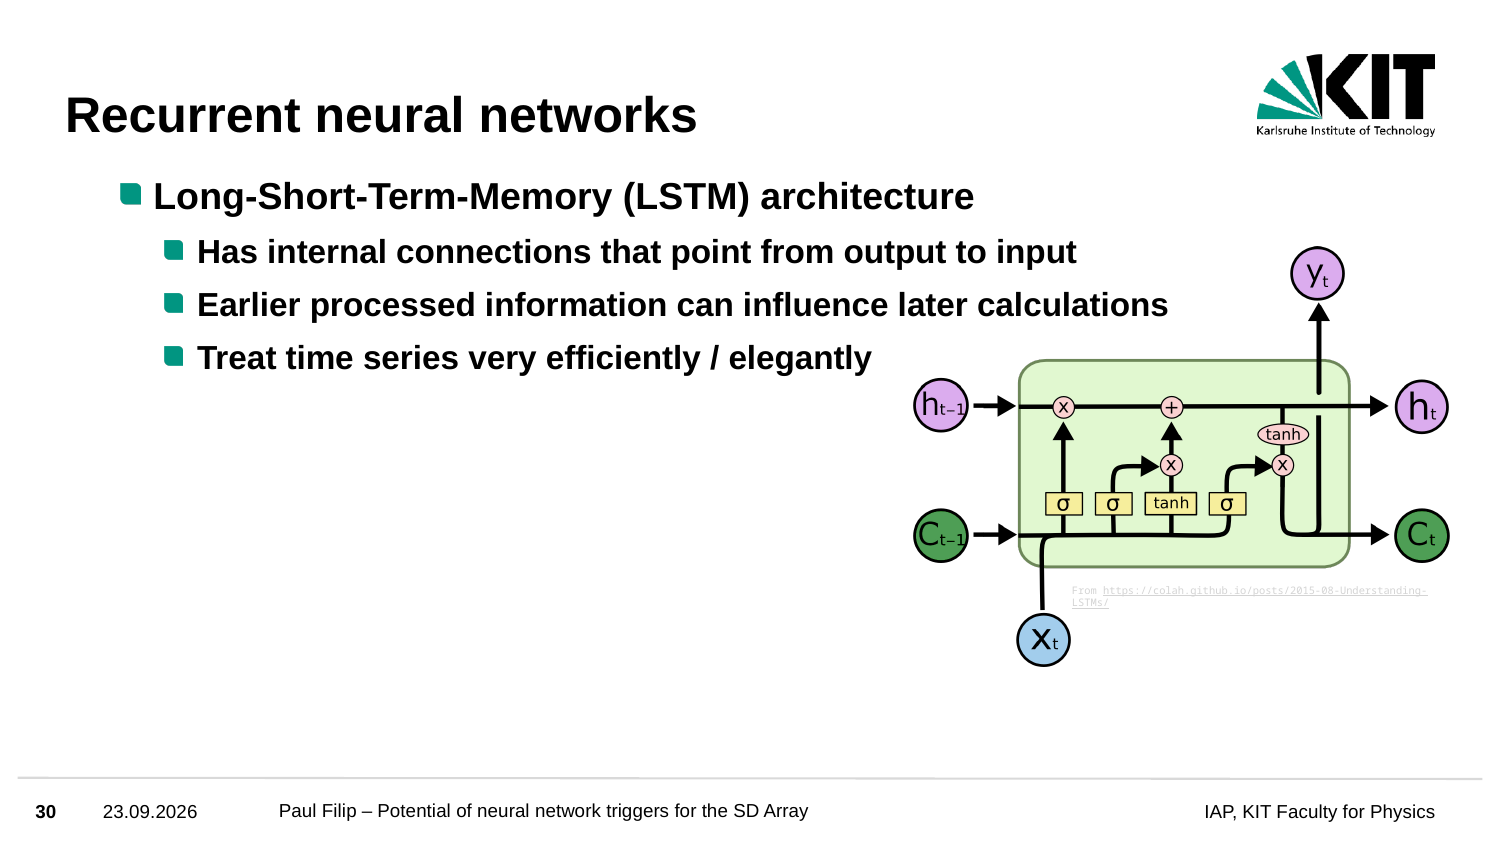

# Recurrent neural networks
Long-Short-Term-Memory (LSTM) architecture
Has internal connections that point from output to input
Earlier processed information can influence later calculations
Treat time series very efficiently / elegantly
From https://colah.github.io/posts/2015-08-Understanding-LSTMs/
30